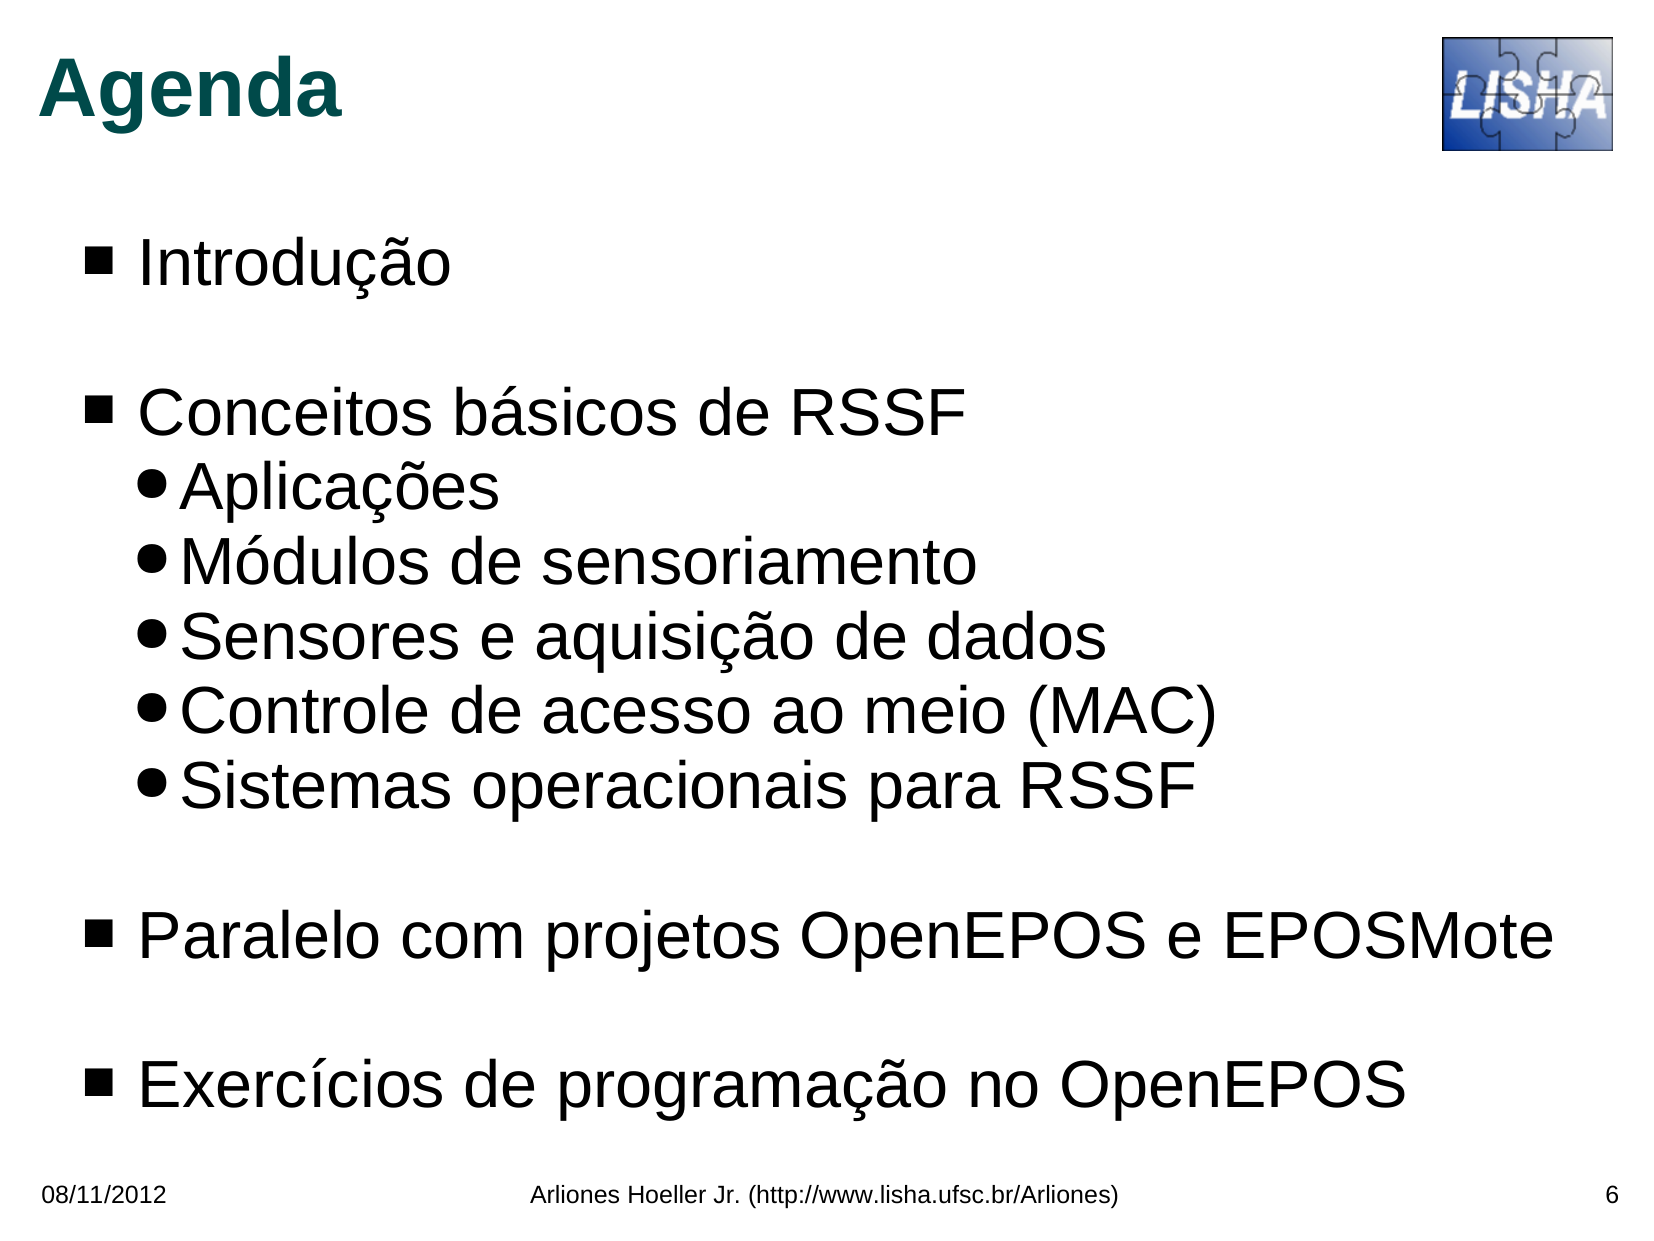

# Agenda
Introdução
Conceitos básicos de RSSF
Aplicações
Módulos de sensoriamento
Sensores e aquisição de dados
Controle de acesso ao meio (MAC)
Sistemas operacionais para RSSF
Paralelo com projetos OpenEPOS e EPOSMote
Exercícios de programação no OpenEPOS